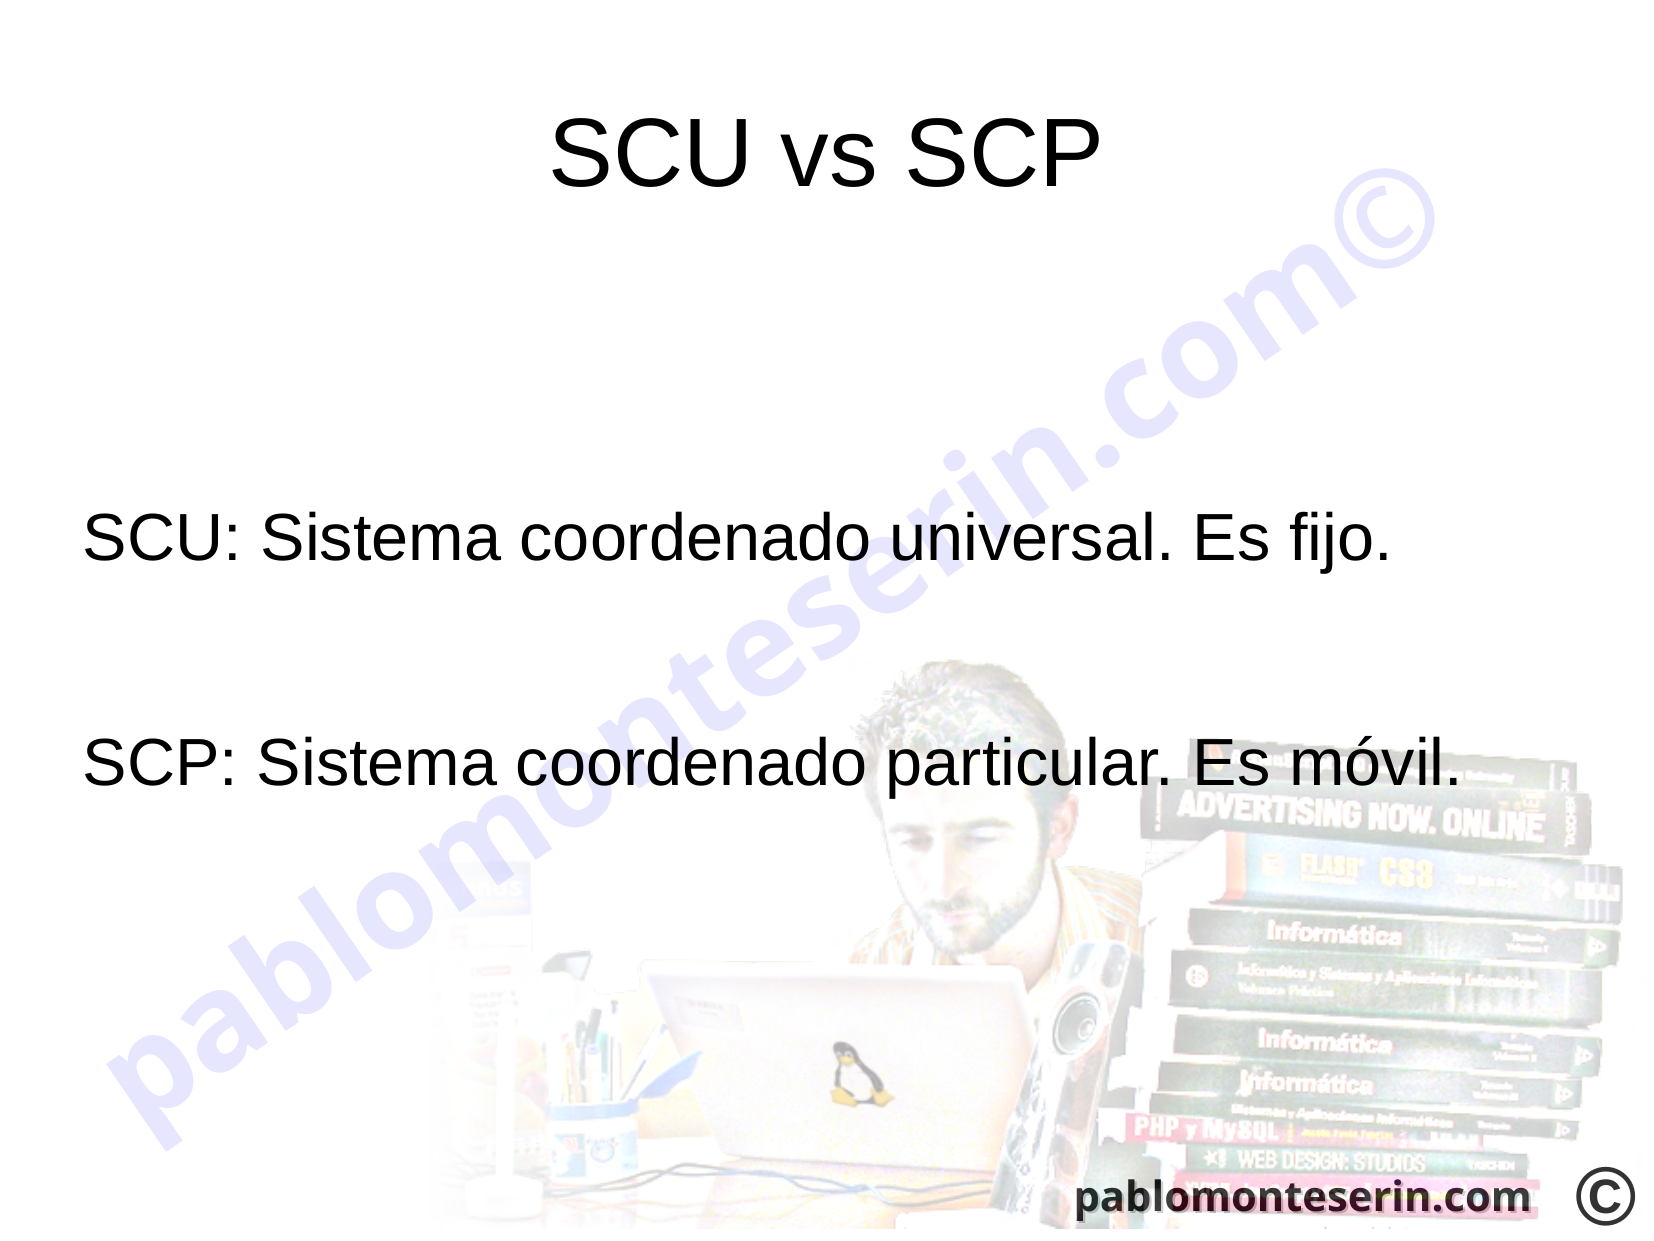

# SCU vs SCP
SCU: Sistema coordenado universal. Es fijo.
SCP: Sistema coordenado particular. Es móvil.